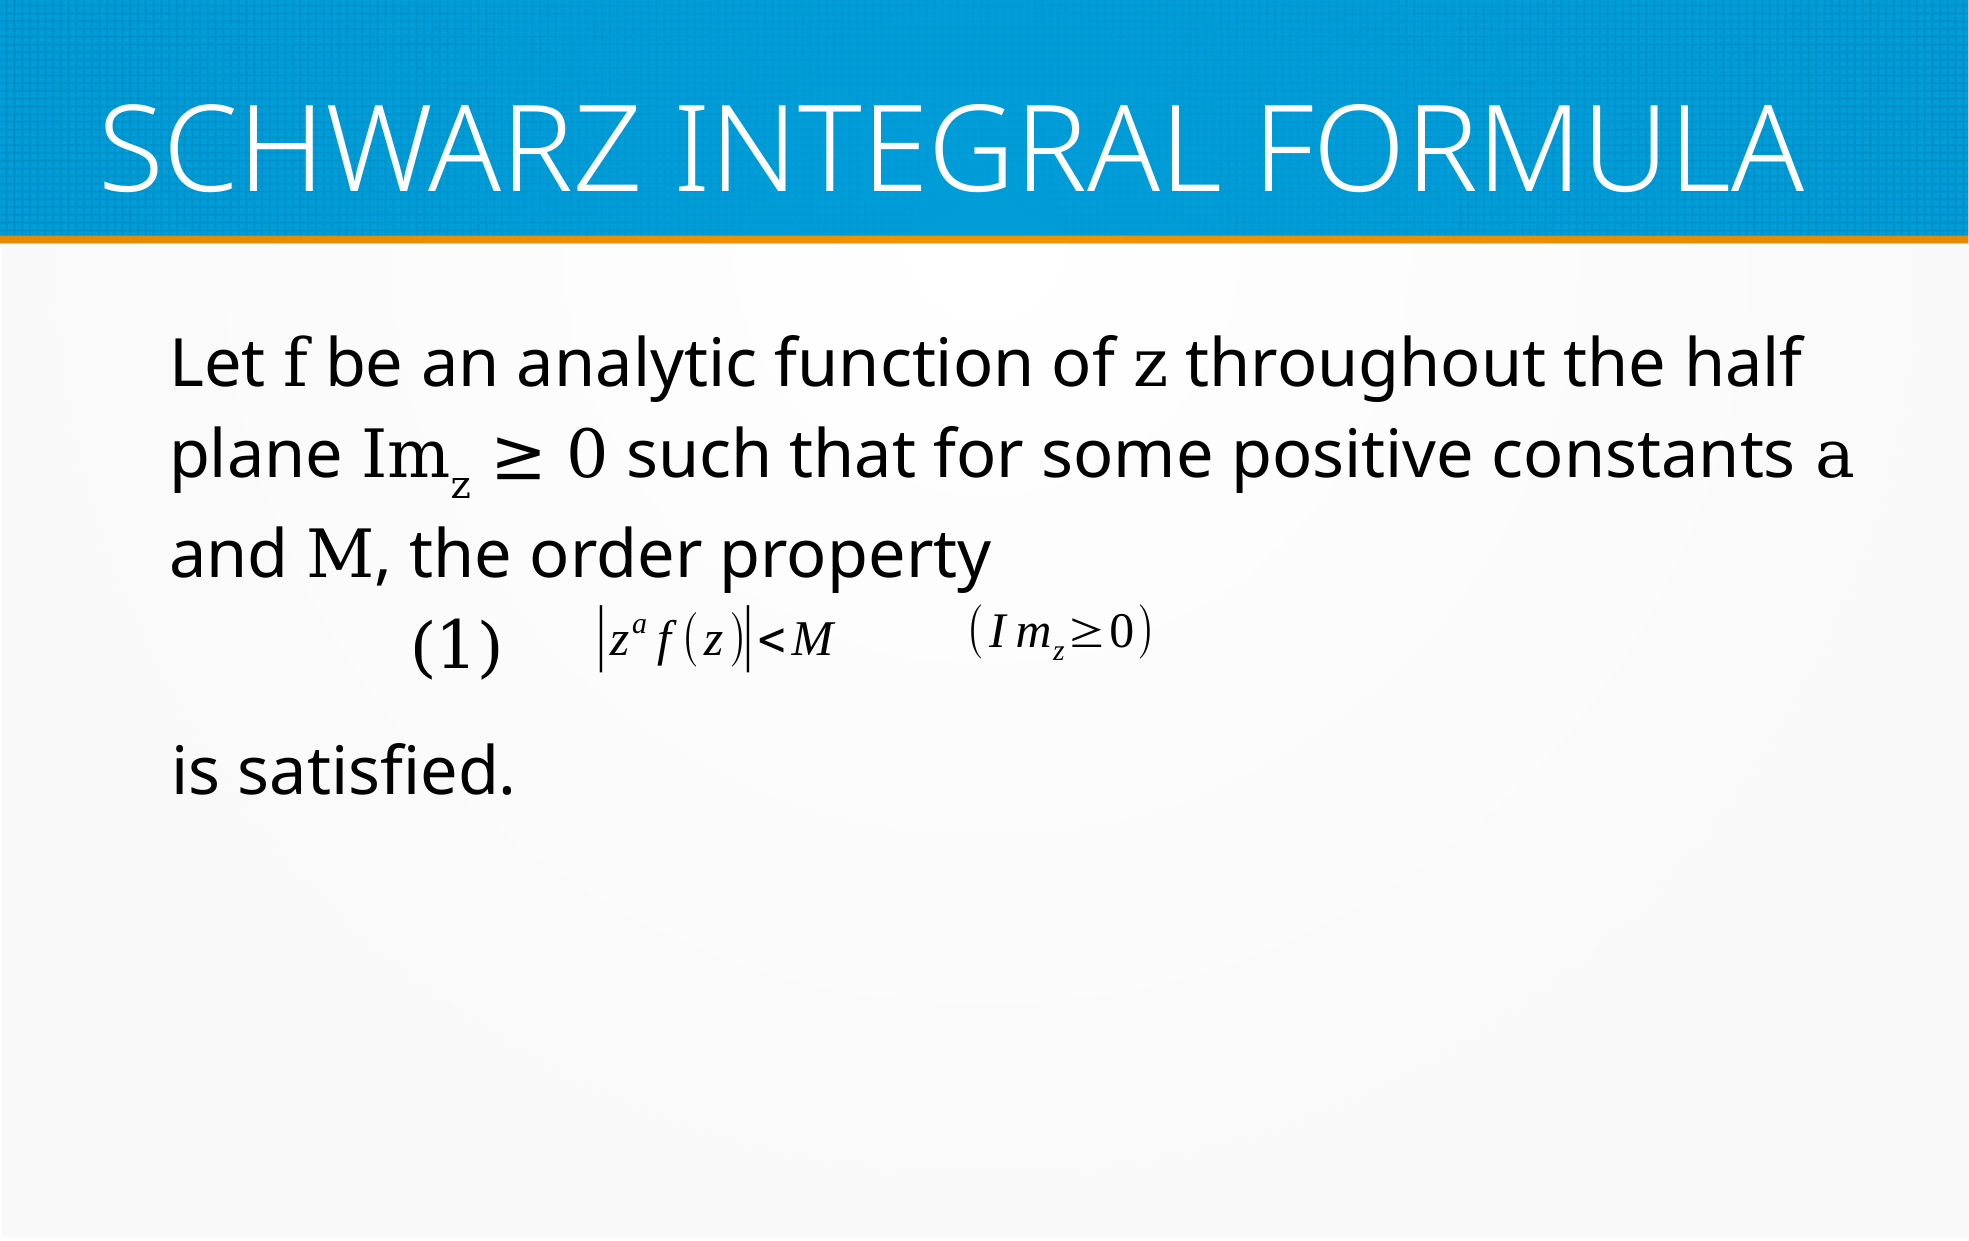

# SCHWARZ INTEGRAL FORMULA
Let f be an analytic function of z throughout the half plane Imz ≥ 0 such that for some positive constants a and M, the order property
(1)
is satisfied.